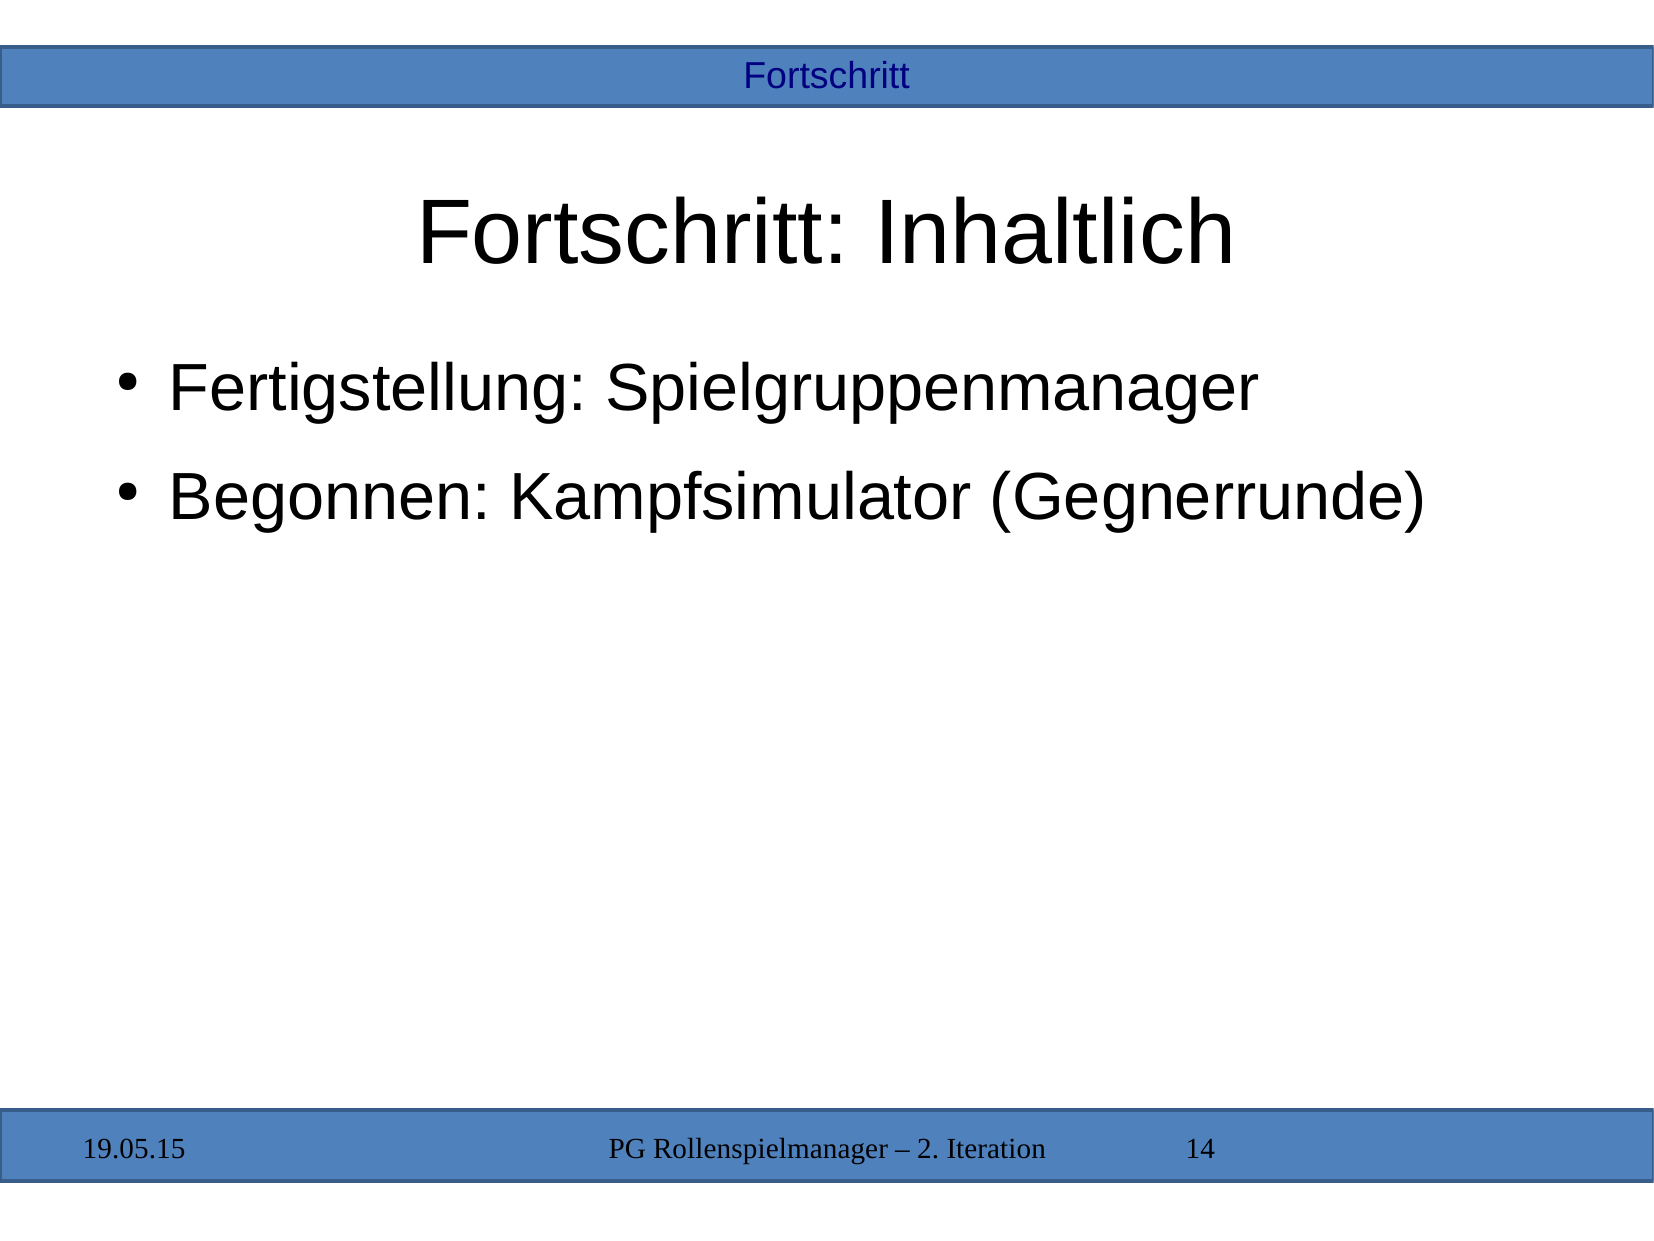

Fortschritt
# Fortschritt: Inhaltlich
Fertigstellung: Spielgruppenmanager
Begonnen: Kampfsimulator (Gegnerrunde)
19.05.15
PG Rollenspielmanager – 2. Iteration
13